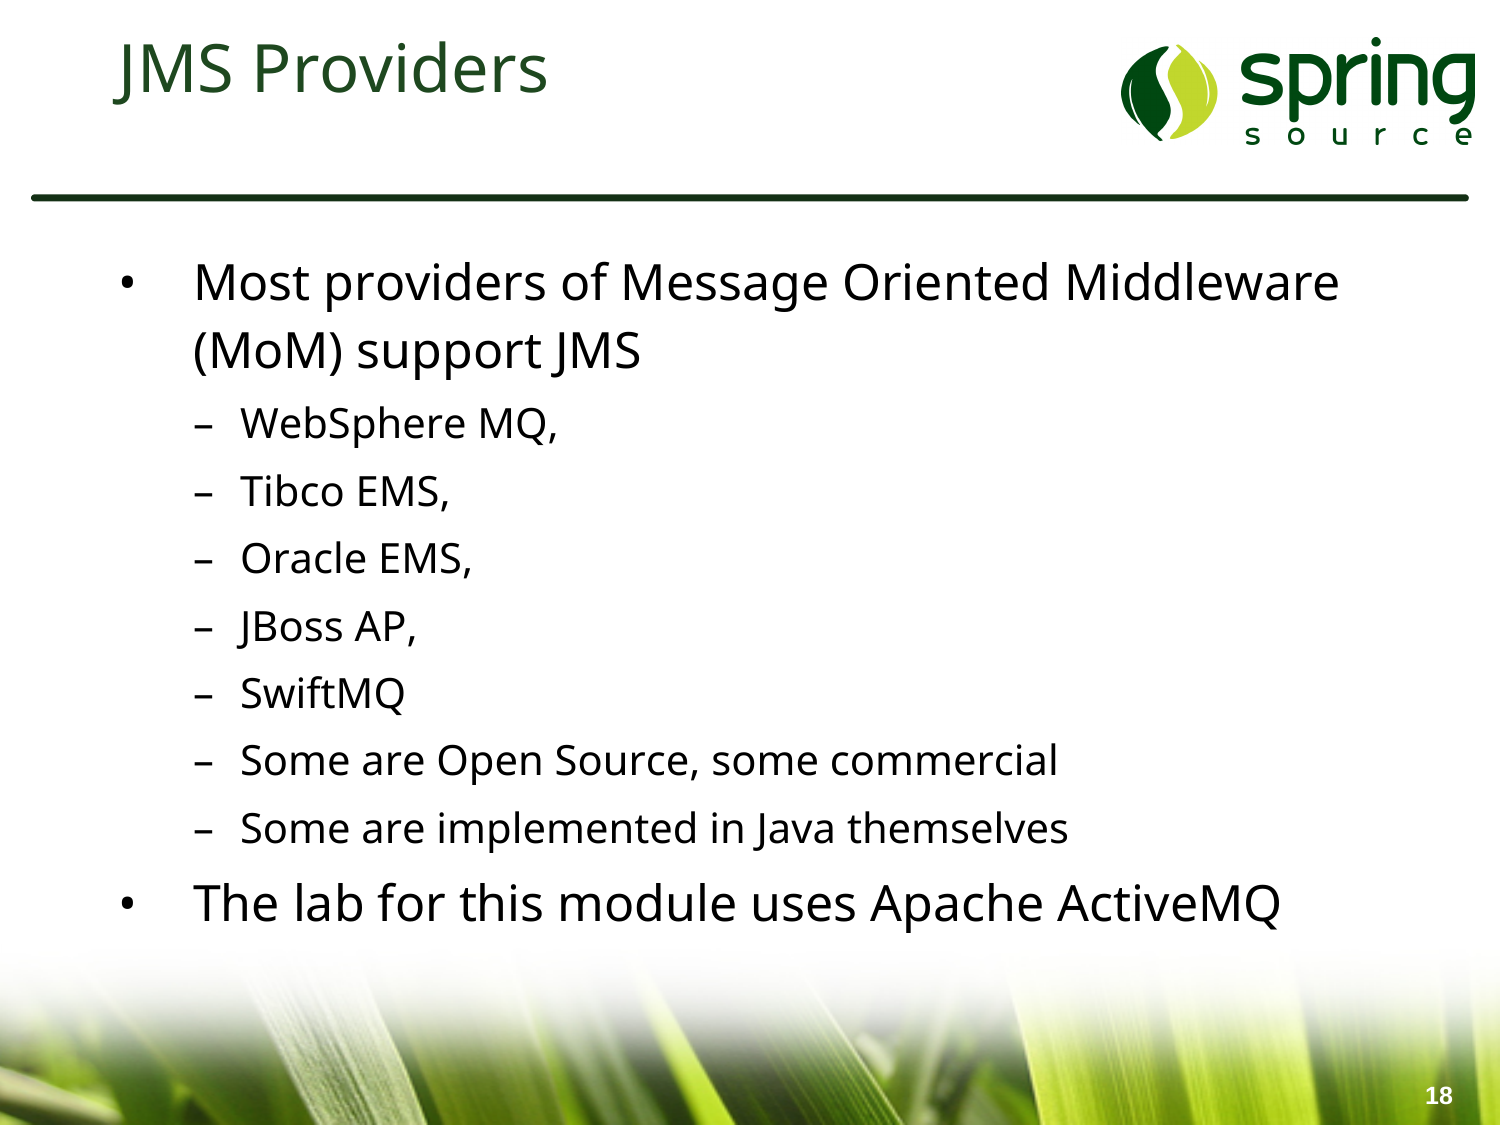

# JMS Providers
Most providers of Message Oriented Middleware (MoM) support JMS
WebSphere MQ,
Tibco EMS,
Oracle EMS,
JBoss AP,
SwiftMQ
Some are Open Source, some commercial
Some are implemented in Java themselves
The lab for this module uses Apache ActiveMQ